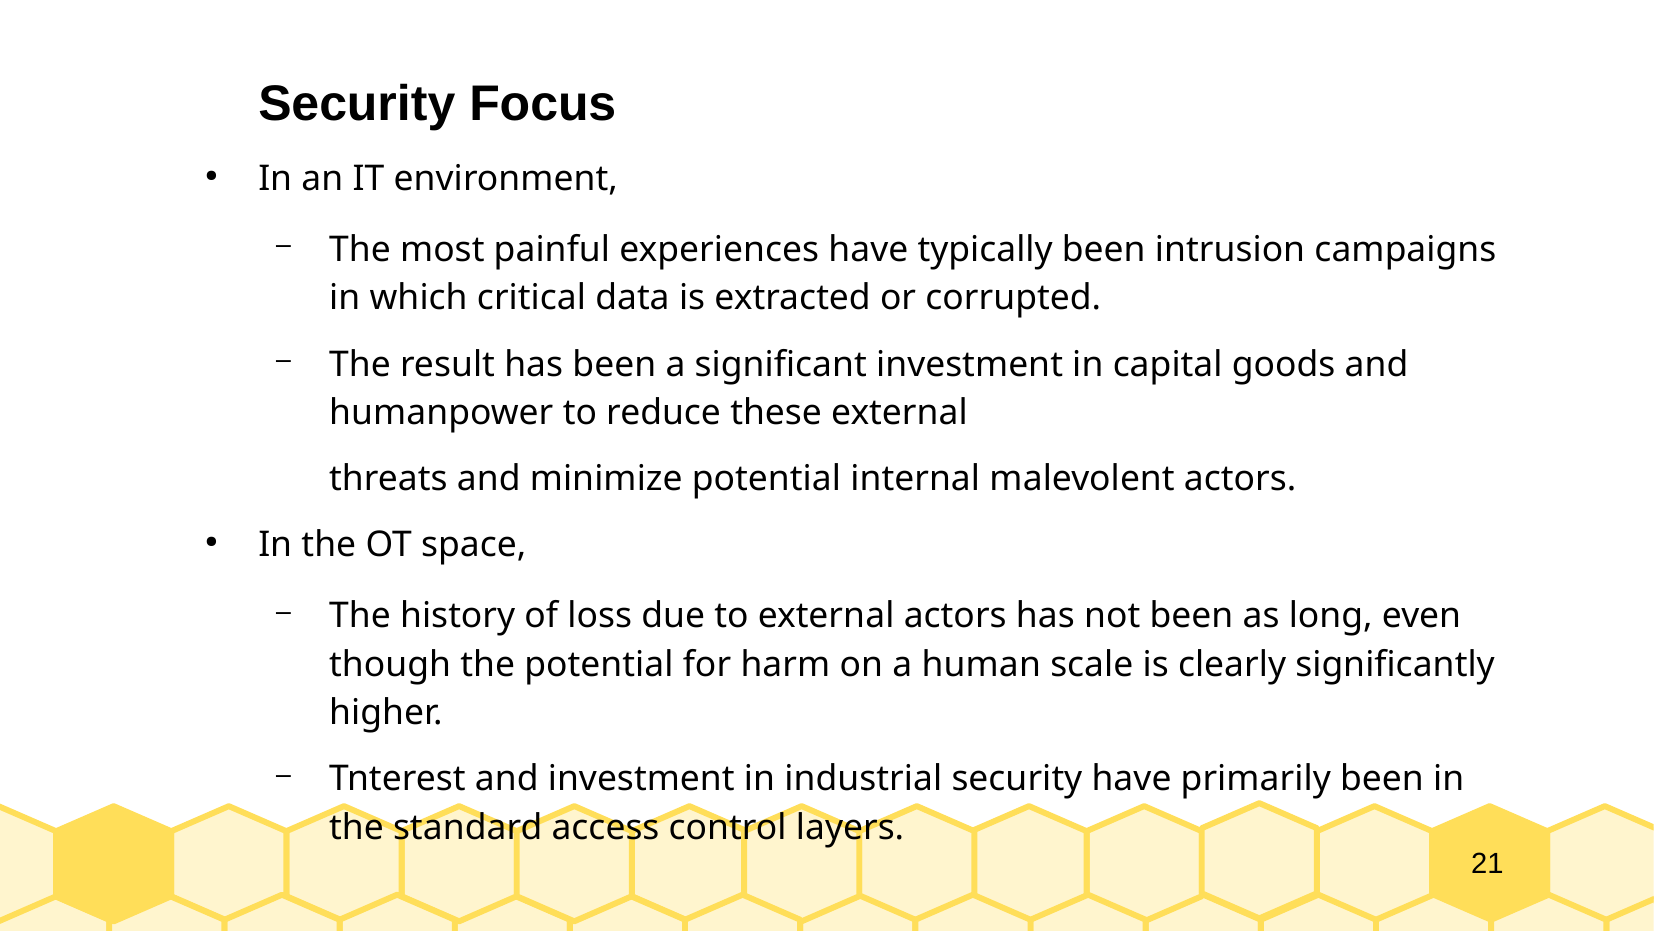

# Security Focus
In an IT environment,
The most painful experiences have typically been intrusion campaigns in which critical data is extracted or corrupted.
The result has been a significant investment in capital goods and humanpower to reduce these external
threats and minimize potential internal malevolent actors.
In the OT space,
The history of loss due to external actors has not been as long, even though the potential for harm on a human scale is clearly significantly higher.
Tnterest and investment in industrial security have primarily been in the standard access control layers.